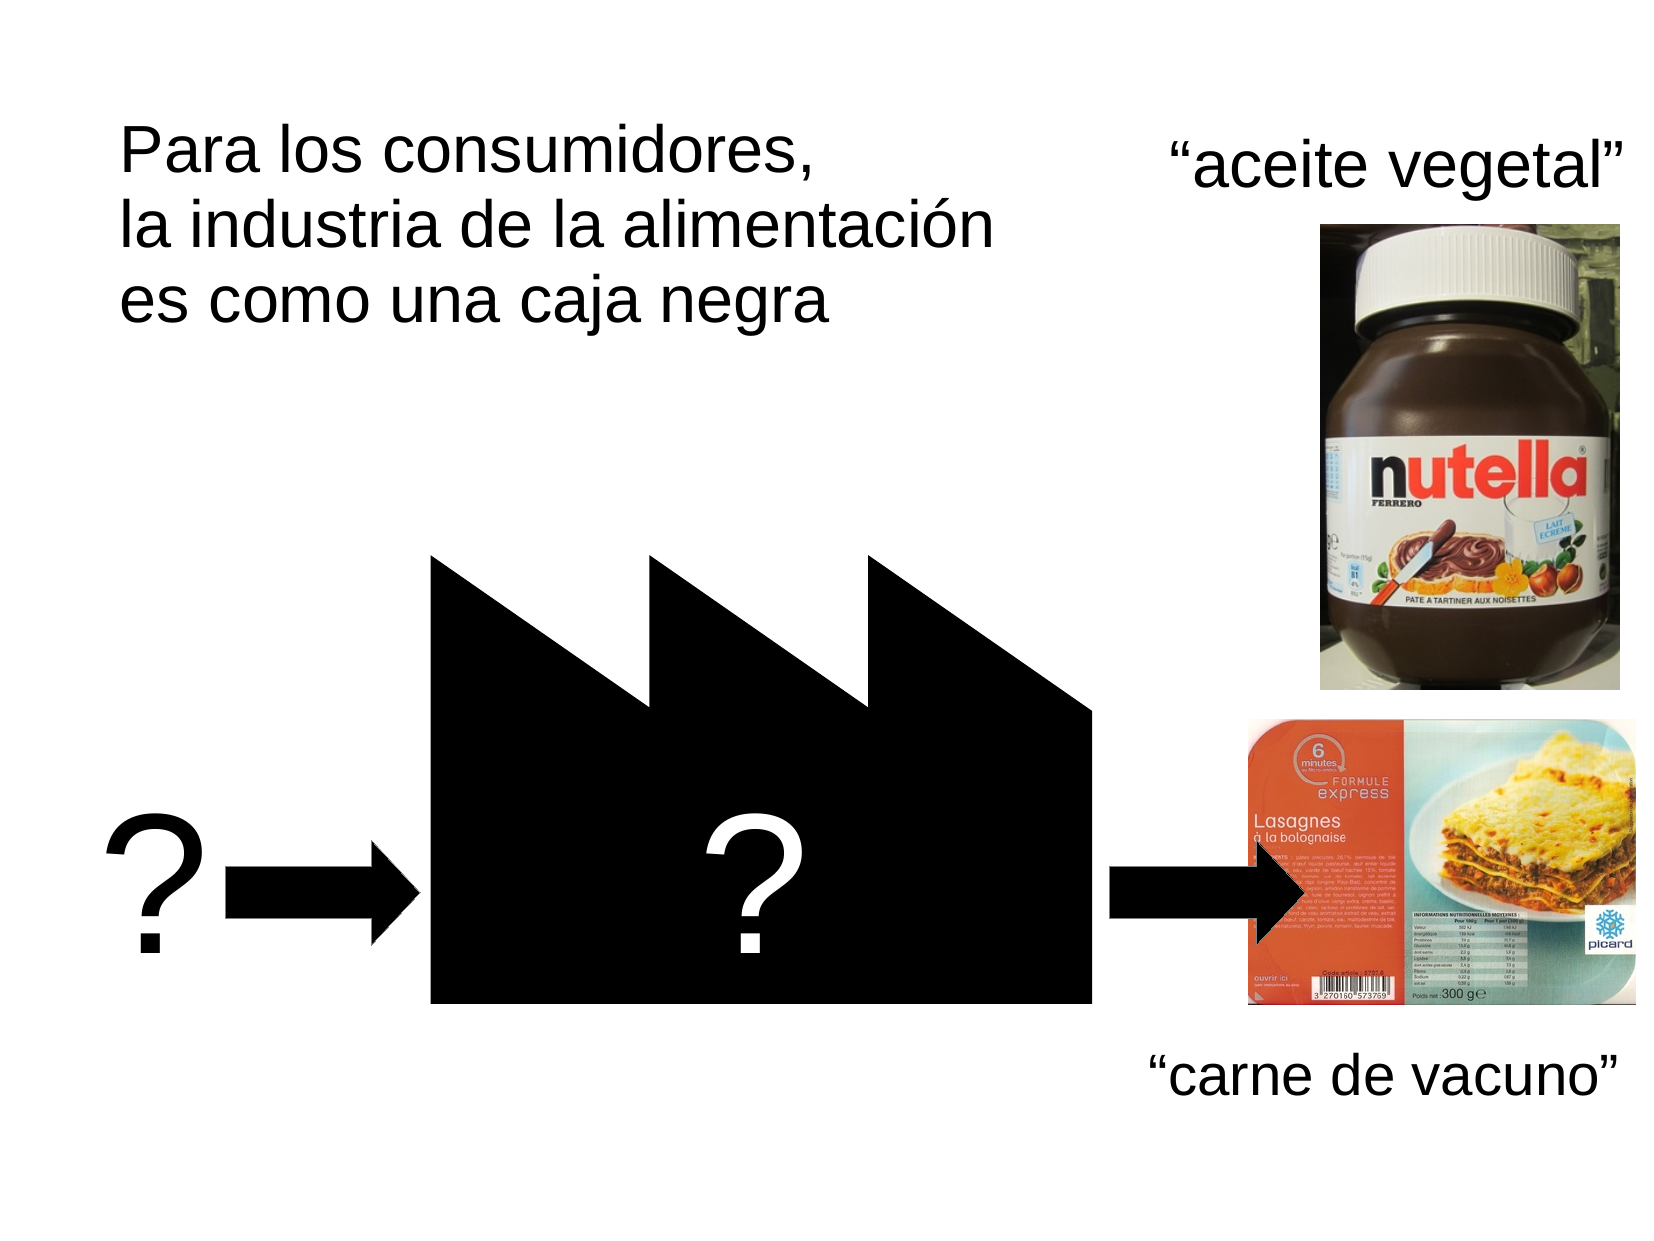

Para los consumidores,
la industria de la alimentación
es como una caja negra
“aceite vegetal”
?
?
“carne de vacuno”